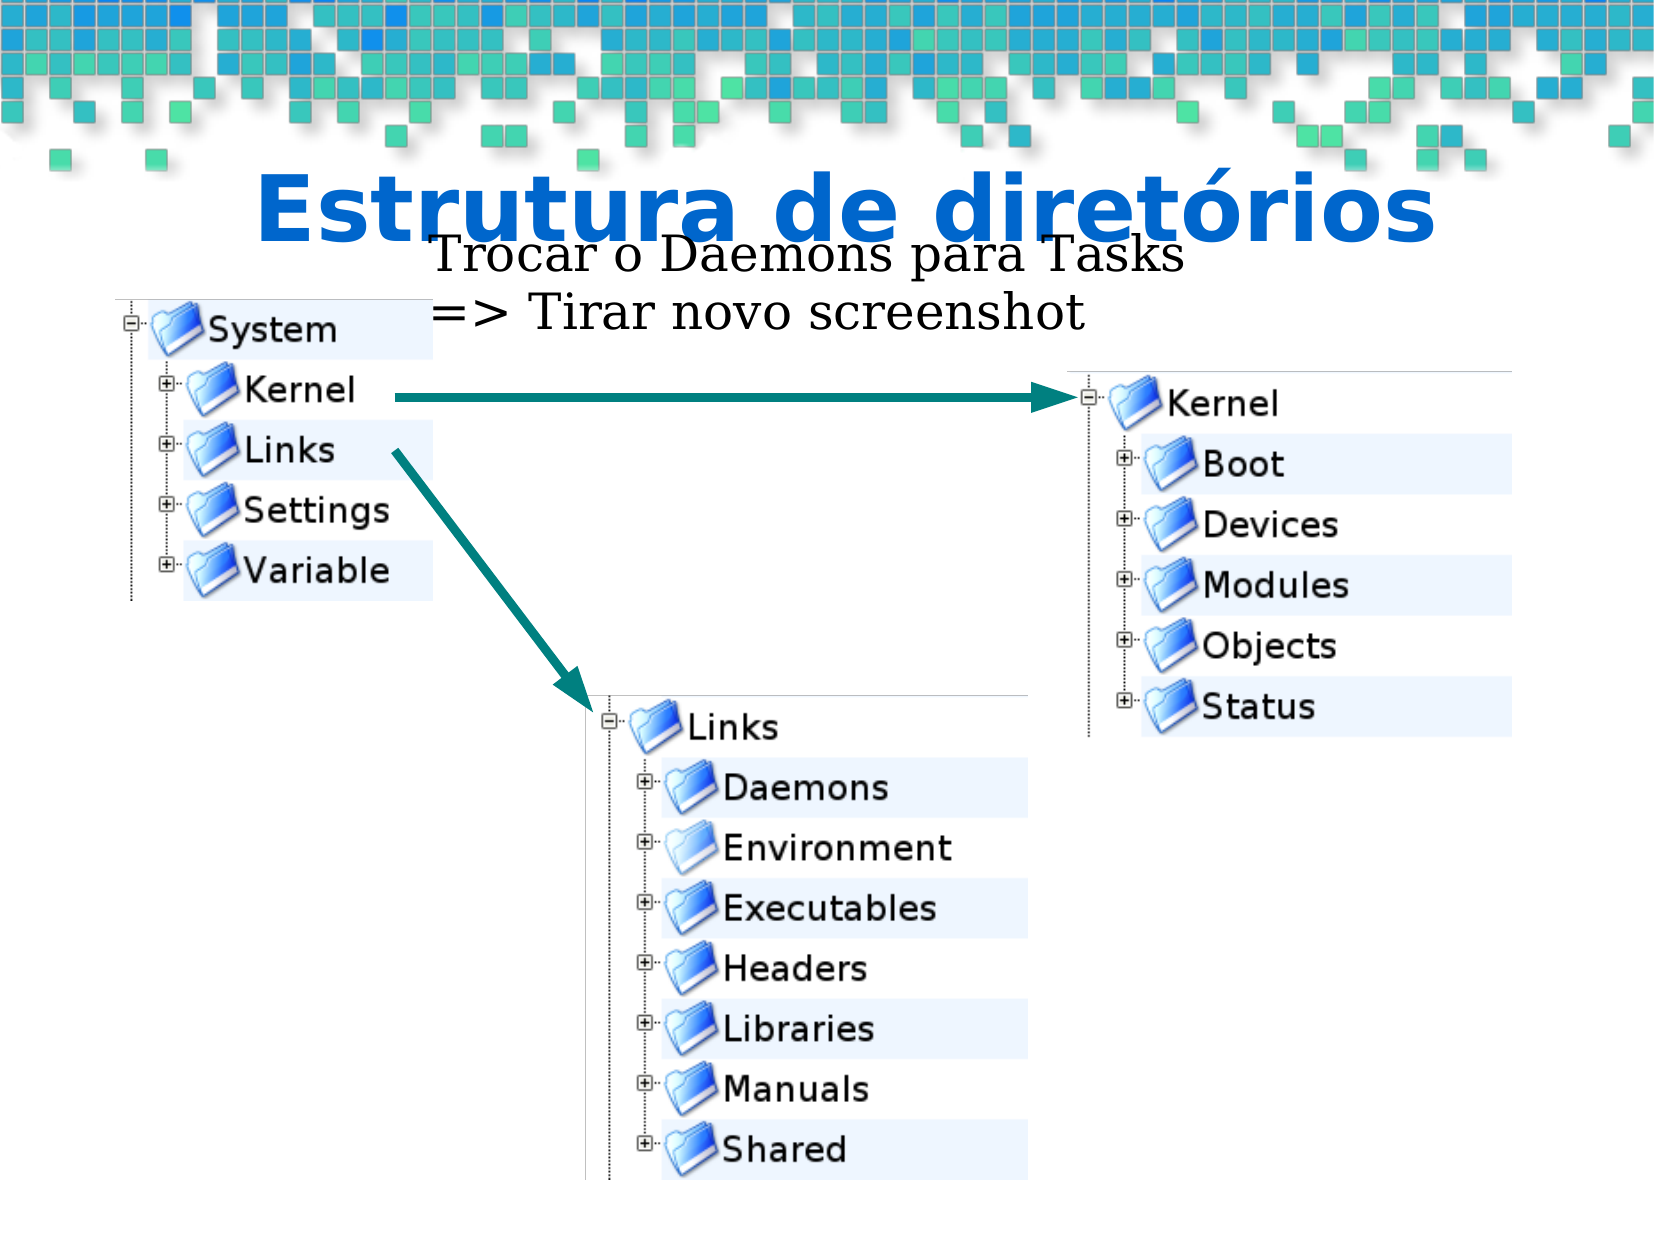

# Estrutura de diretórios
Trocar o Daemons para Tasks
=> Tirar novo screenshot